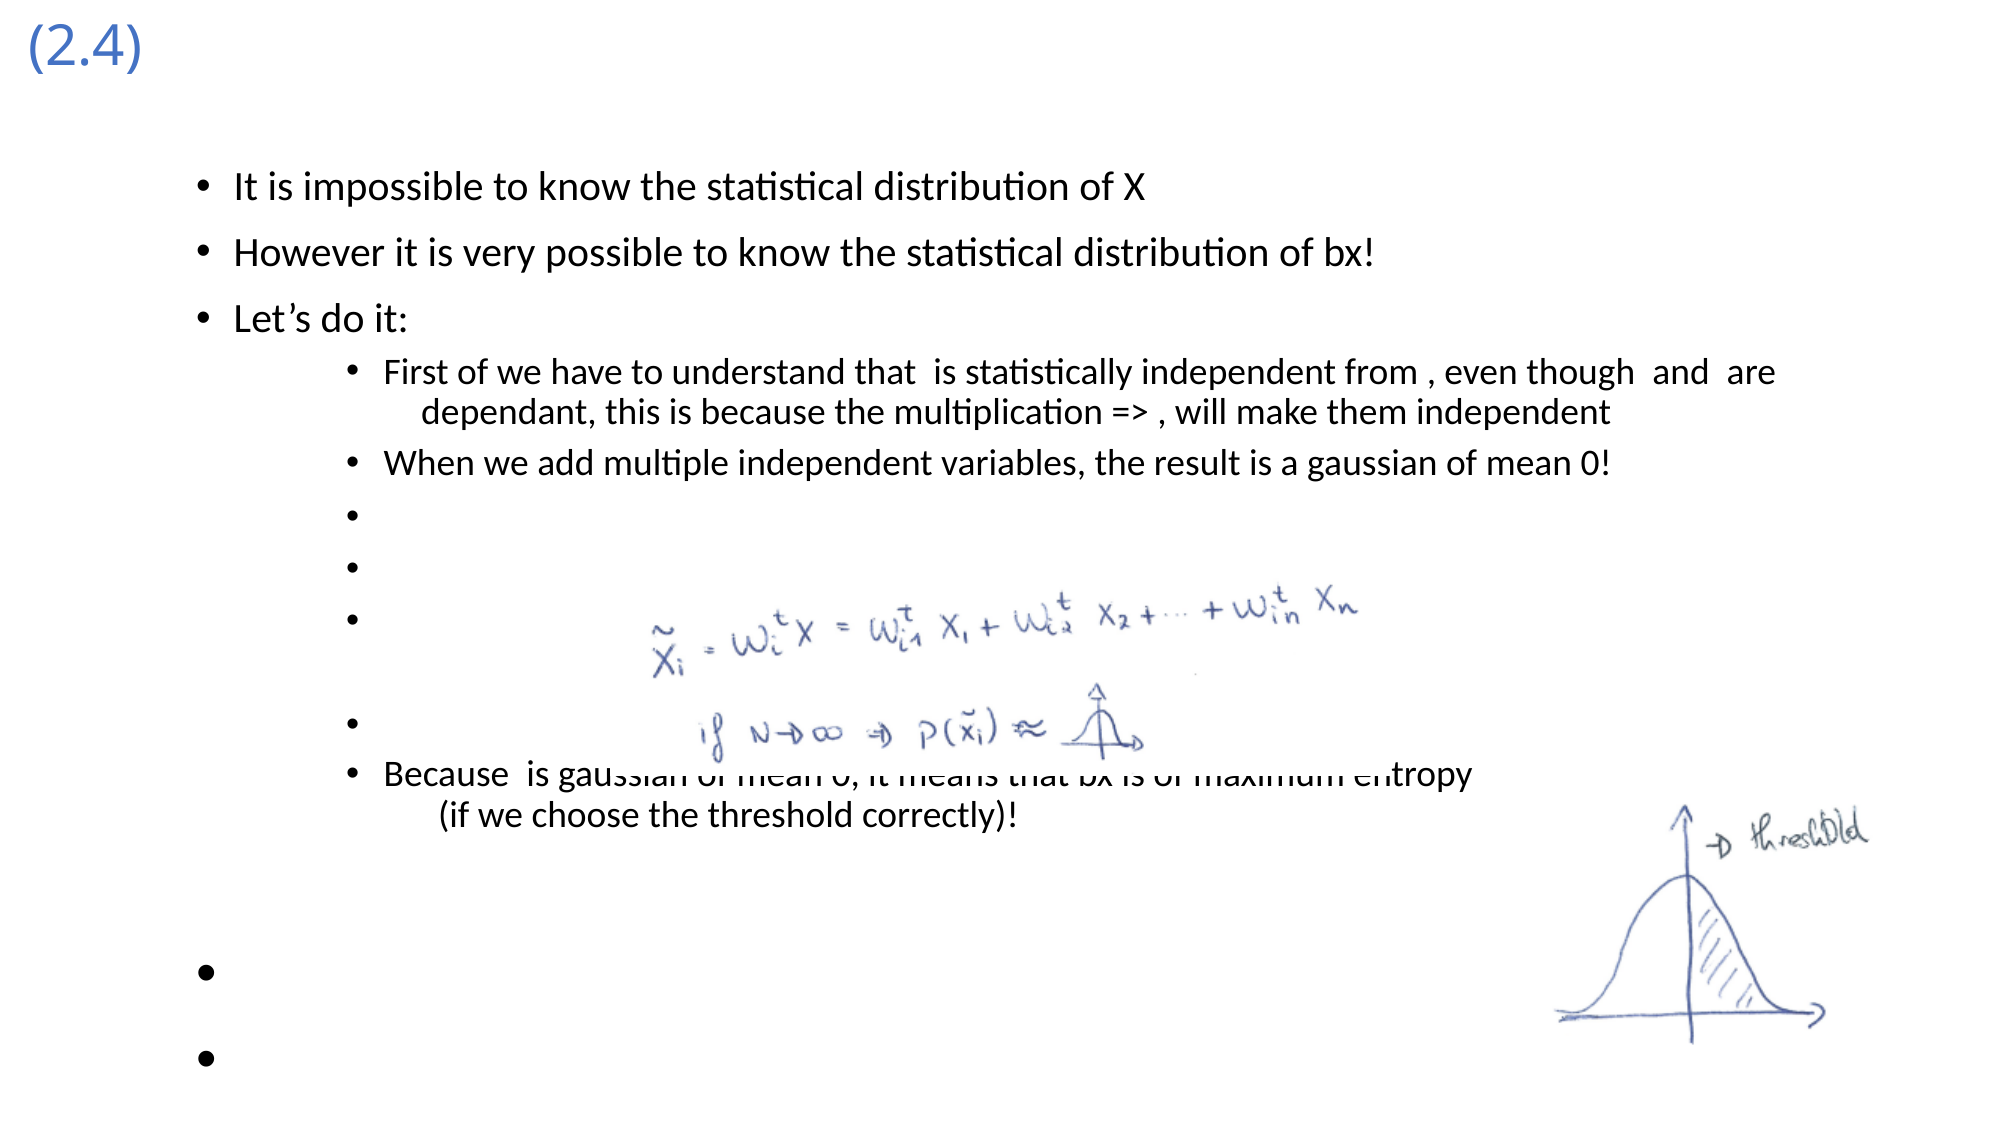

# (2.4)
It is impossible to know the statistical distribution of X
However it is very possible to know the statistical distribution of bx!
Let’s do it:
First of we have to understand that is statistically independent from , even though and are dependant, this is because the multiplication => , will make them independent
When we add multiple independent variables, the result is a gaussian of mean 0!
Because is gaussian of mean 0, it means that bx is of maximum entropy (if we choose the threshold correctly)!